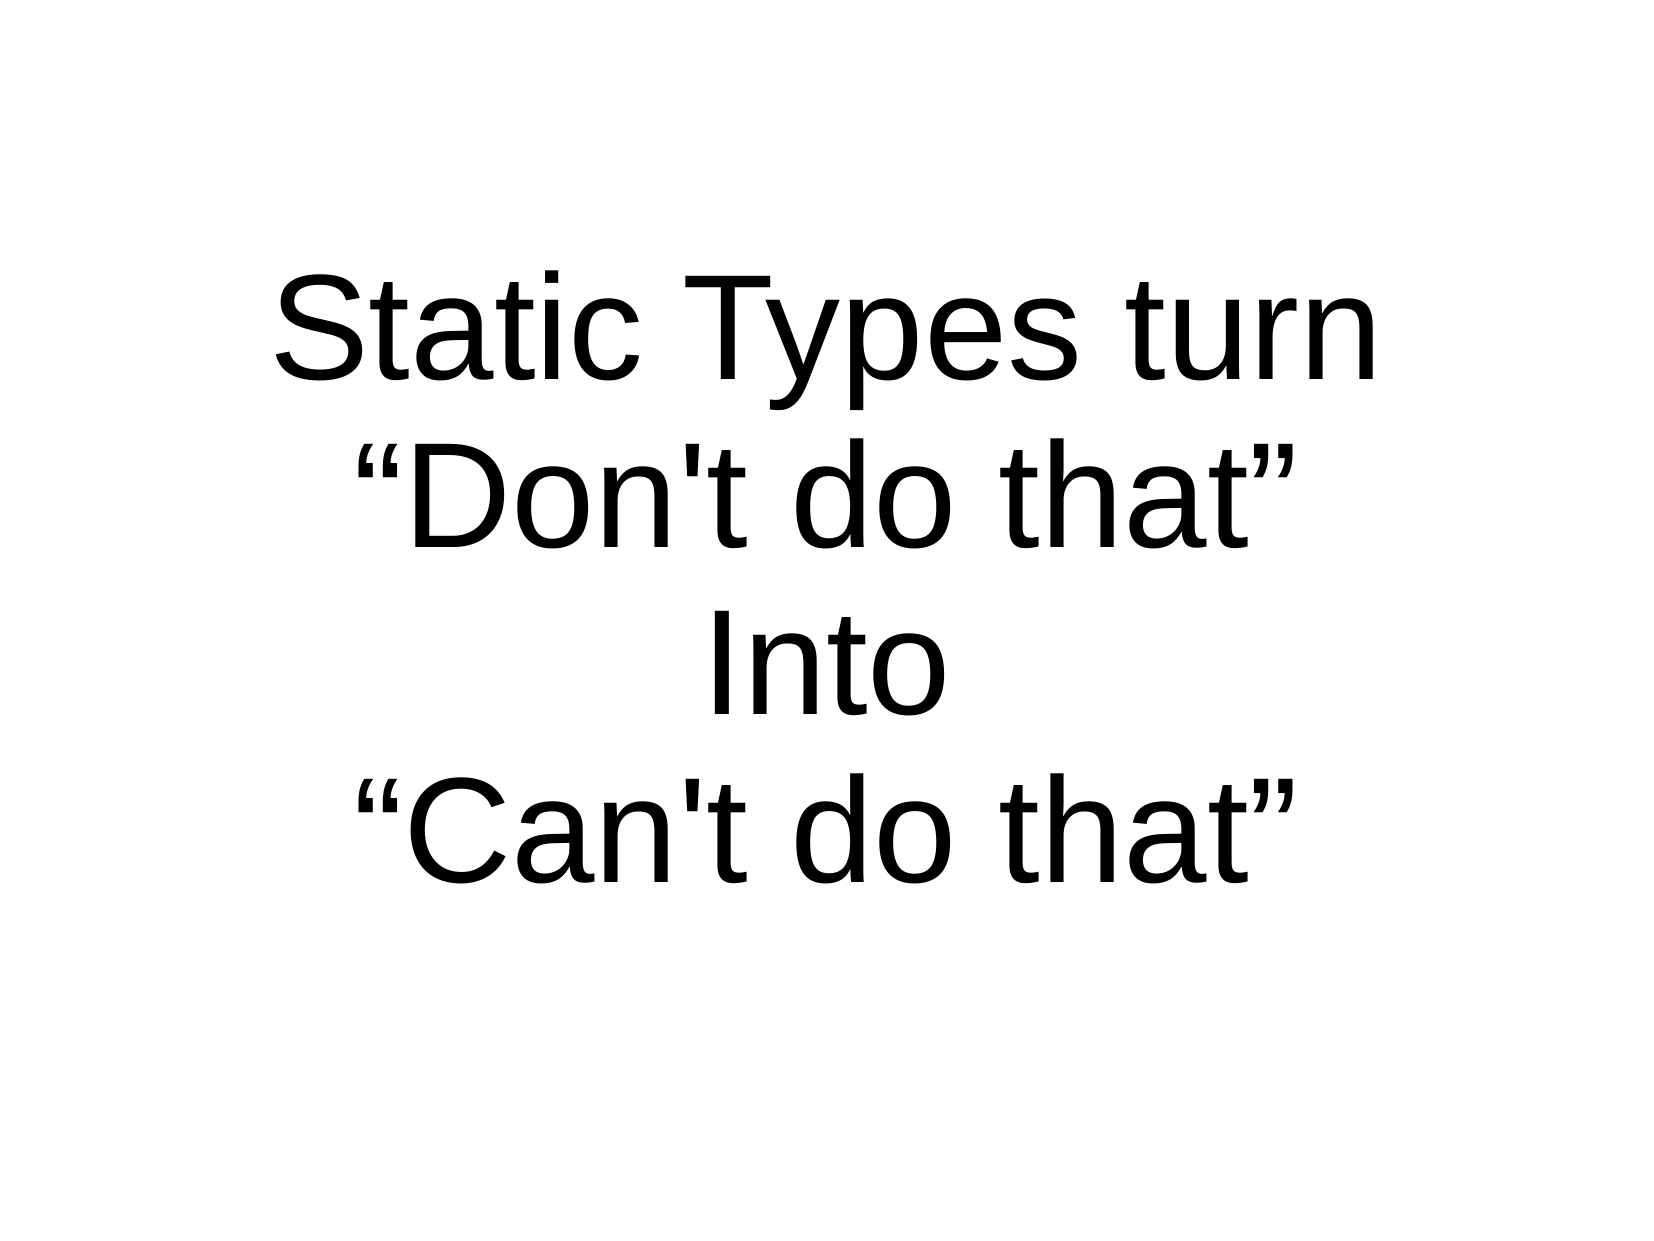

# Static Types turn
“Don't do that”
Into
“Can't do that”